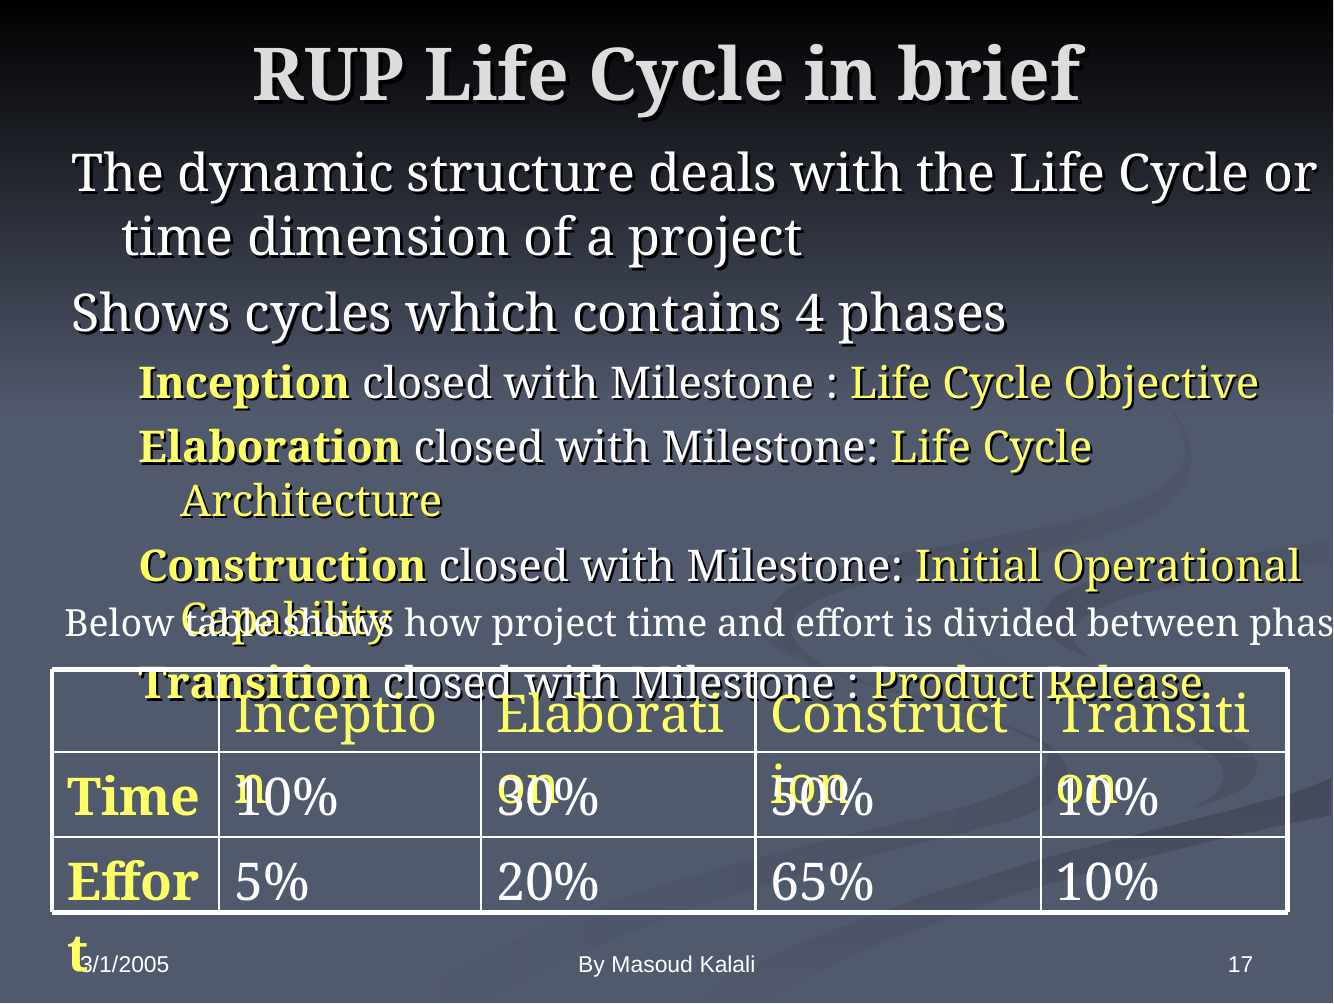

# RUP Life Cycle in brief
The dynamic structure deals with the Life Cycle or time dimension of a project
Shows cycles which contains 4 phases
Inception closed with Milestone : Life Cycle Objective
Elaboration closed with Milestone: Life Cycle Architecture
Construction closed with Milestone: Initial Operational Capability
Transition closed with Milestone : Product Release
Below table shows how project time and effort is divided between phases
Inception
Elaboration
Construction
Transition
Time
10%
30%
50%
10%
Effort
5%
20%
65%
10%
By Masoud Kalali
17
3/1/2005